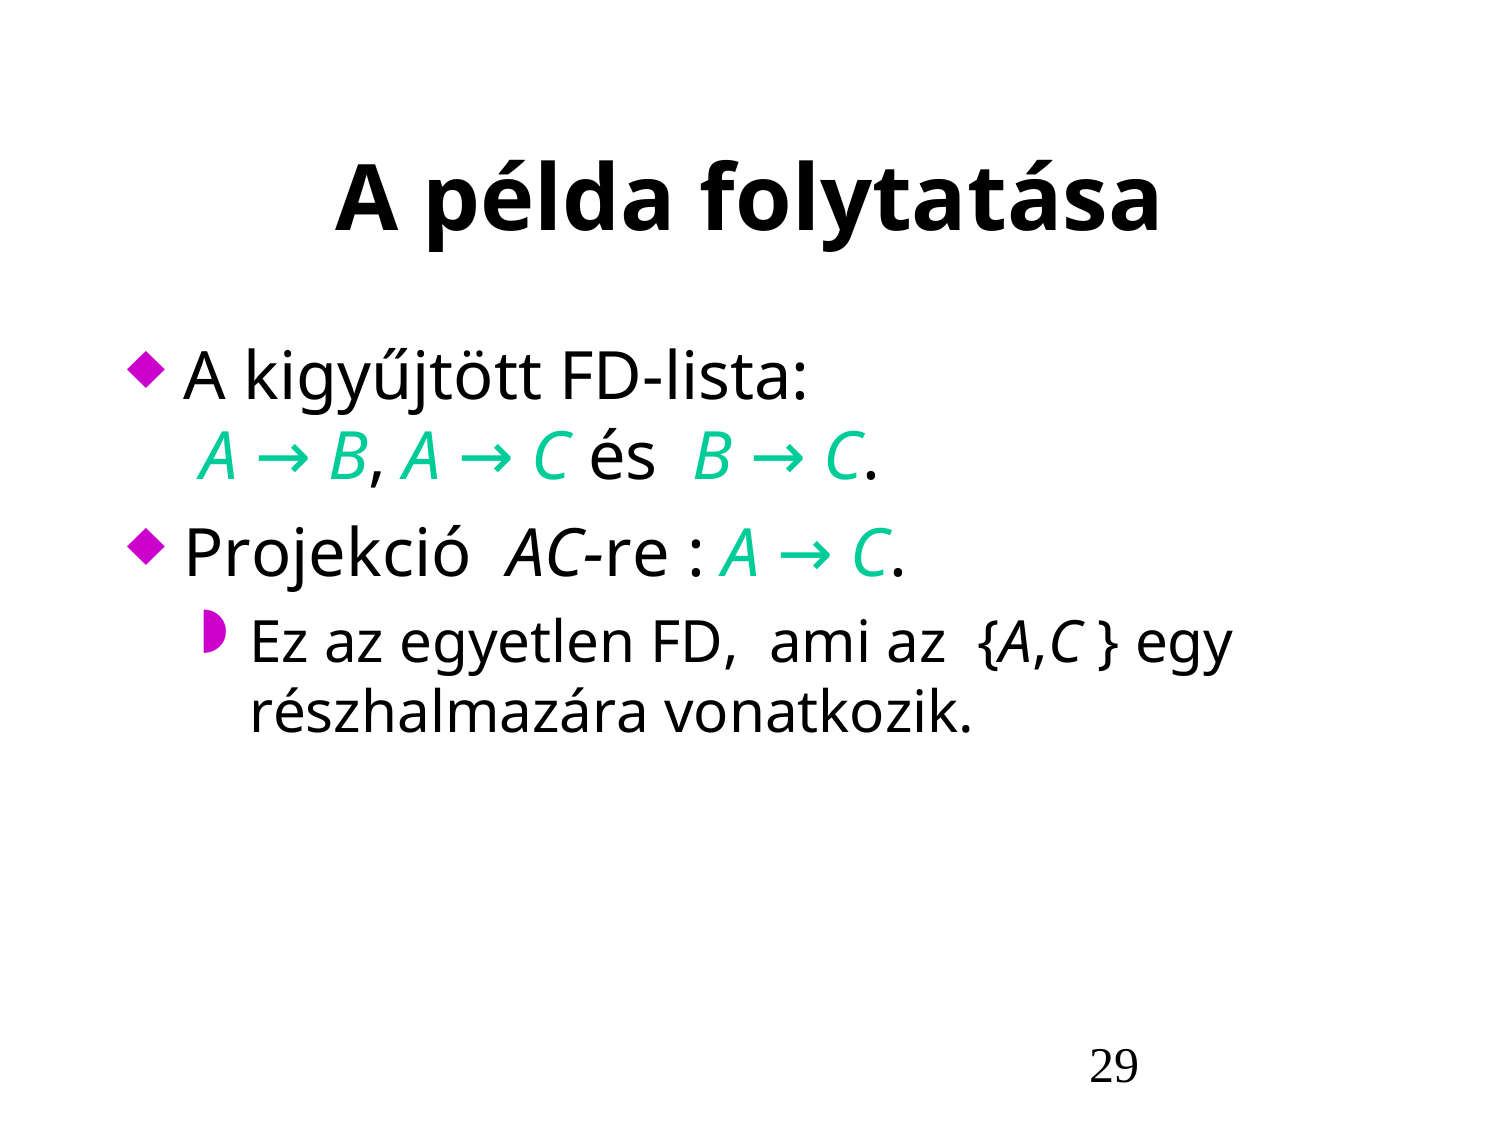

# A példa folytatása
A kigyűjtött FD-lista:
 A → B, A → C és B → C.
Projekció AC-re : A → C.
Ez az egyetlen FD, ami az {A,C } egy részhalmazára vonatkozik.
29